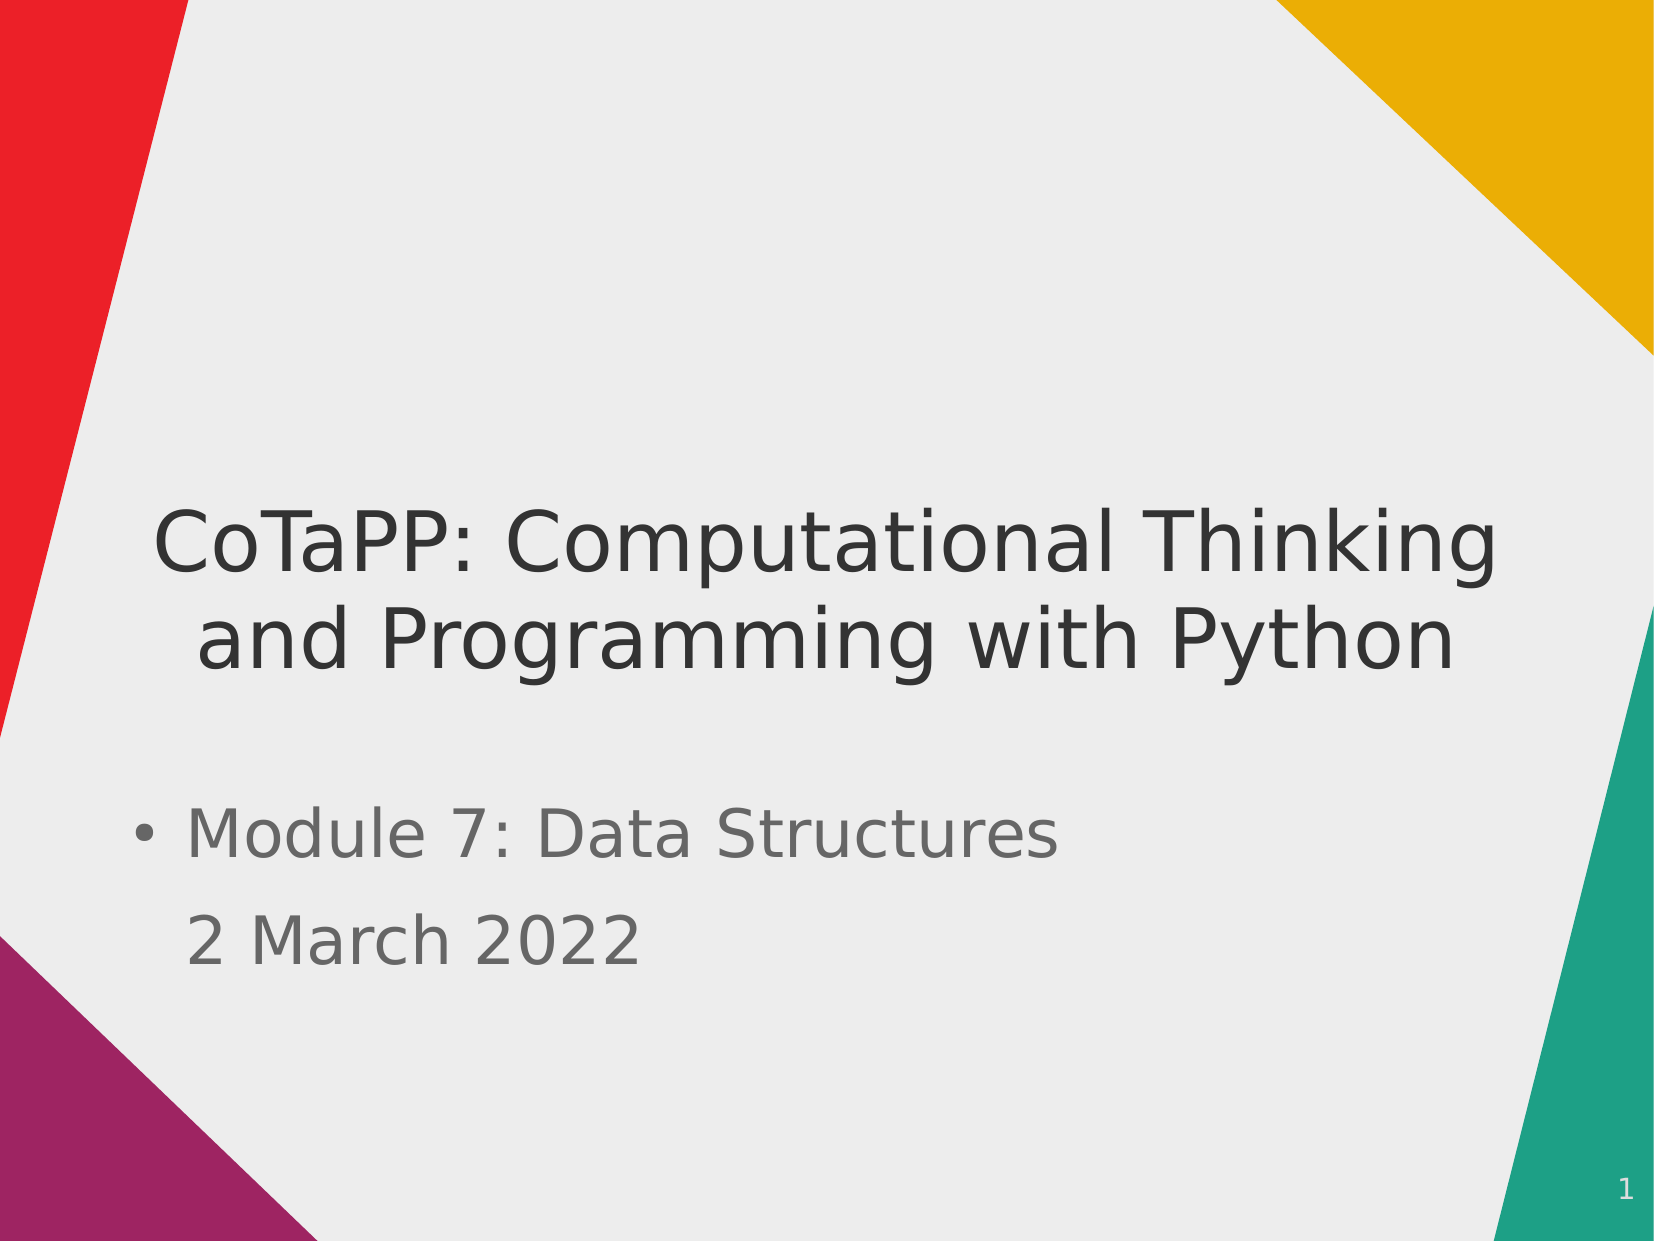

# CoTaPP: Computational Thinking and Programming with Python
Module 7: Data Structures
2 March 2022
1